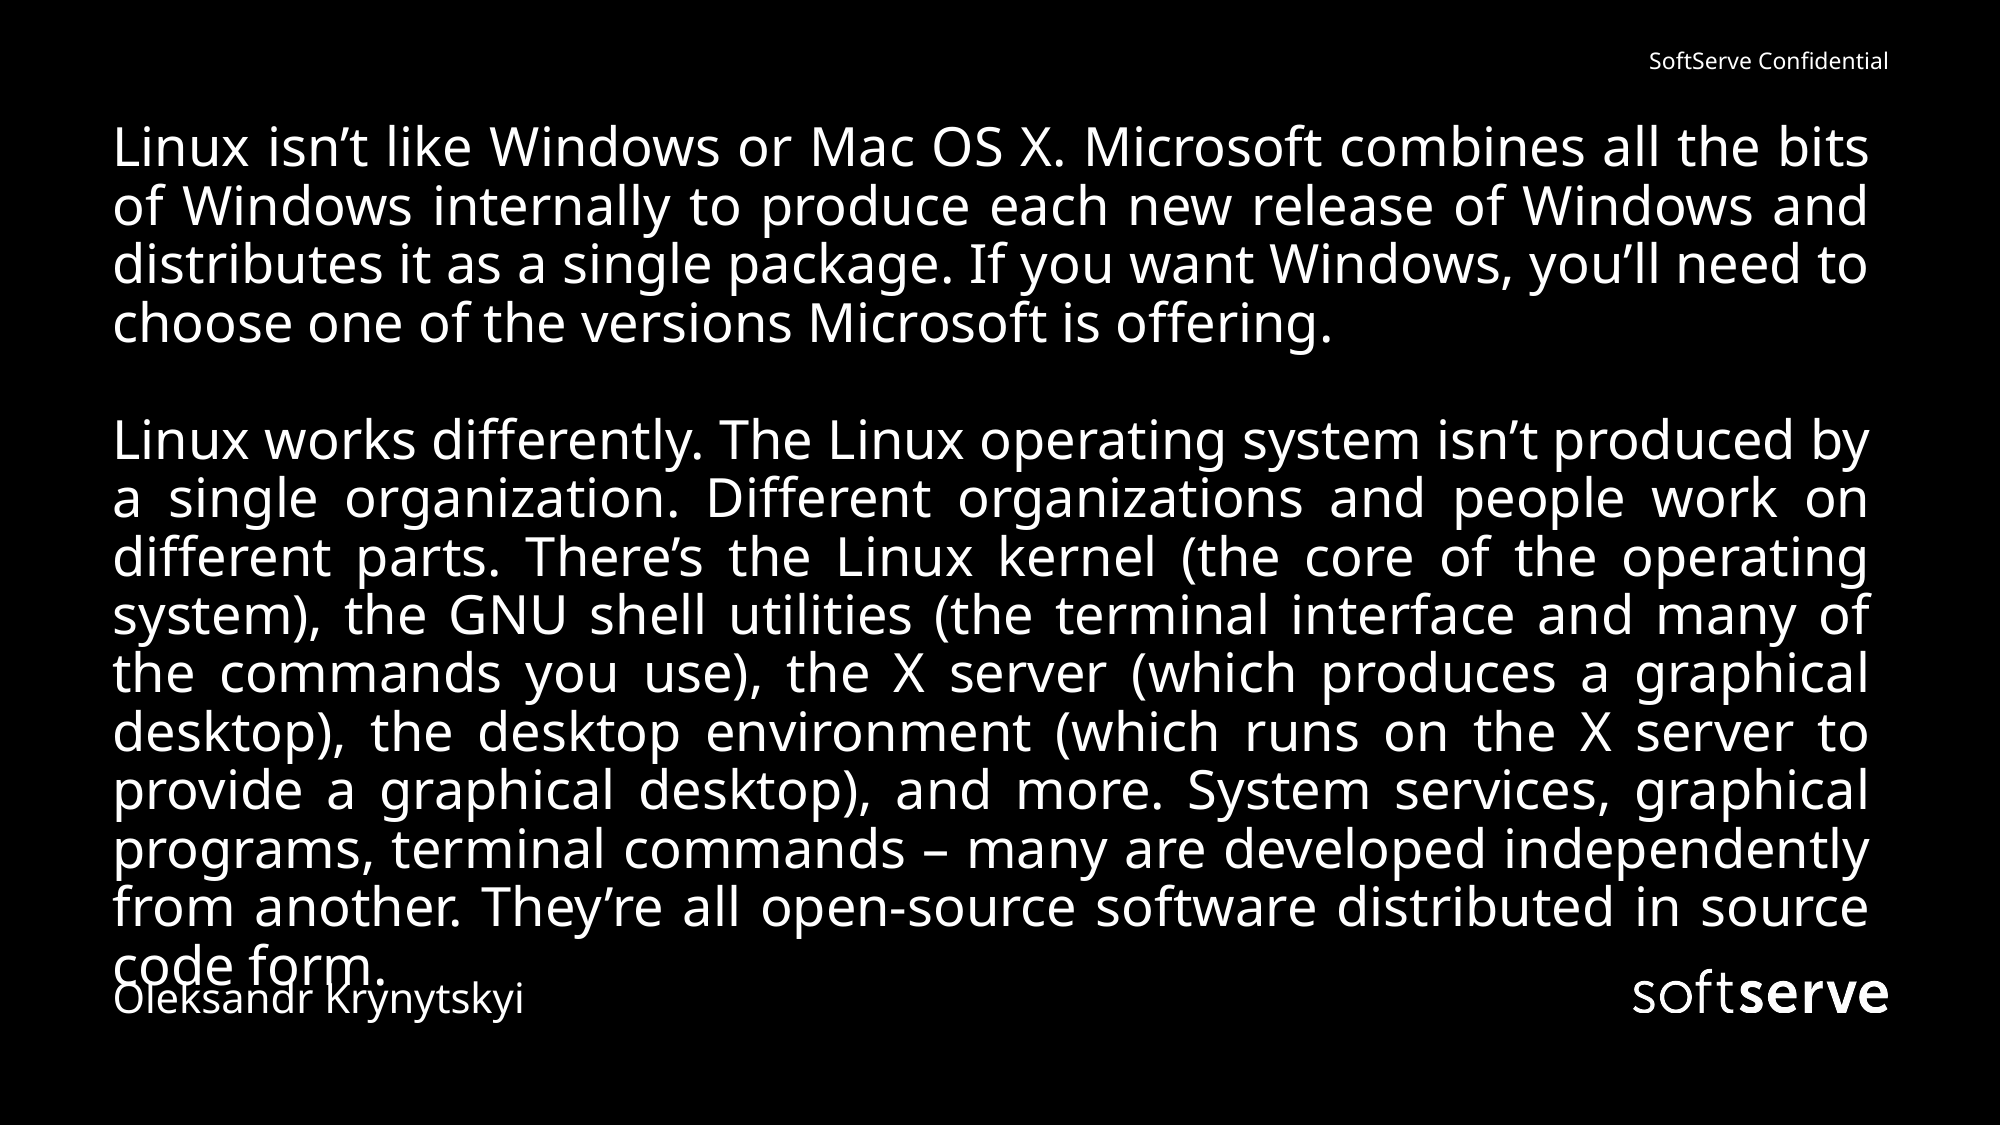

# Linux isn’t like Windows or Mac OS X. Microsoft combines all the bits of Windows internally to produce each new release of Windows and distributes it as a single package. If you want Windows, you’ll need to choose one of the versions Microsoft is offering.
Linux works differently. The Linux operating system isn’t produced by a single organization. Different organizations and people work on different parts. There’s the Linux kernel (the core of the operating system), the GNU shell utilities (the terminal interface and many of the commands you use), the X server (which produces a graphical desktop), the desktop environment (which runs on the X server to provide a graphical desktop), and more. System services, graphical programs, terminal commands – many are developed independently from another. They’re all open-source software distributed in source code form.
Oleksandr Krynytskyi